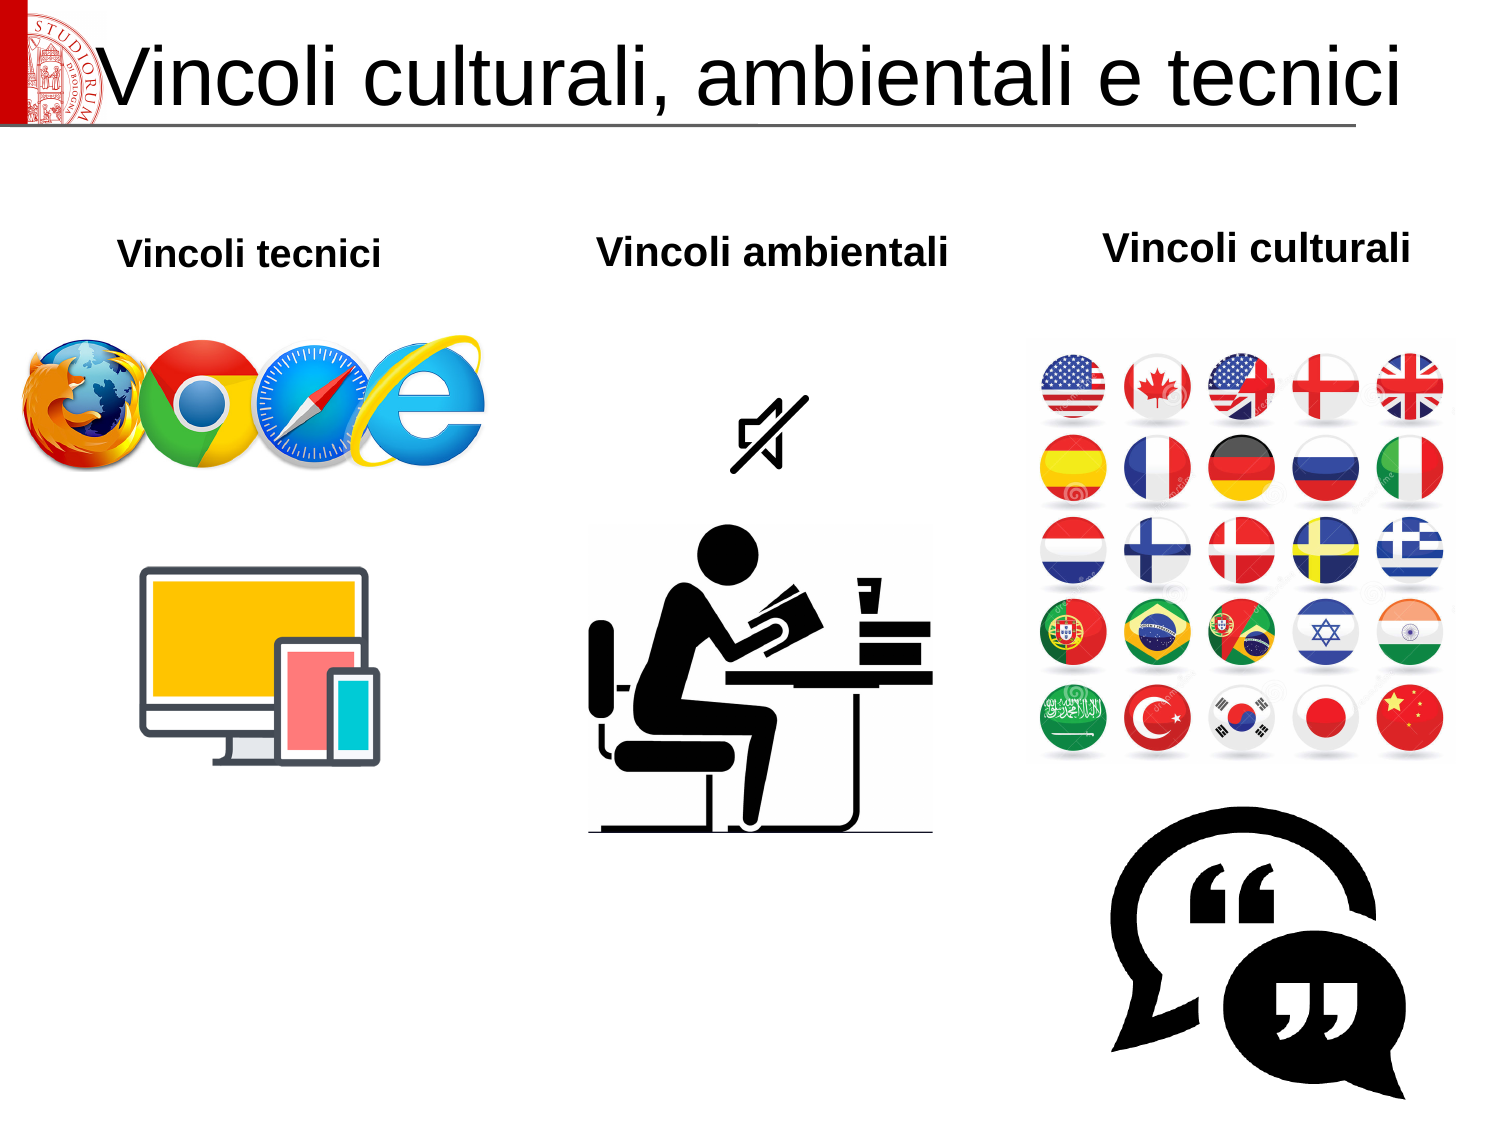

# Vincoli culturali, ambientali e tecnici
Vincoli ambientali
Vincoli culturali
Vincoli tecnici